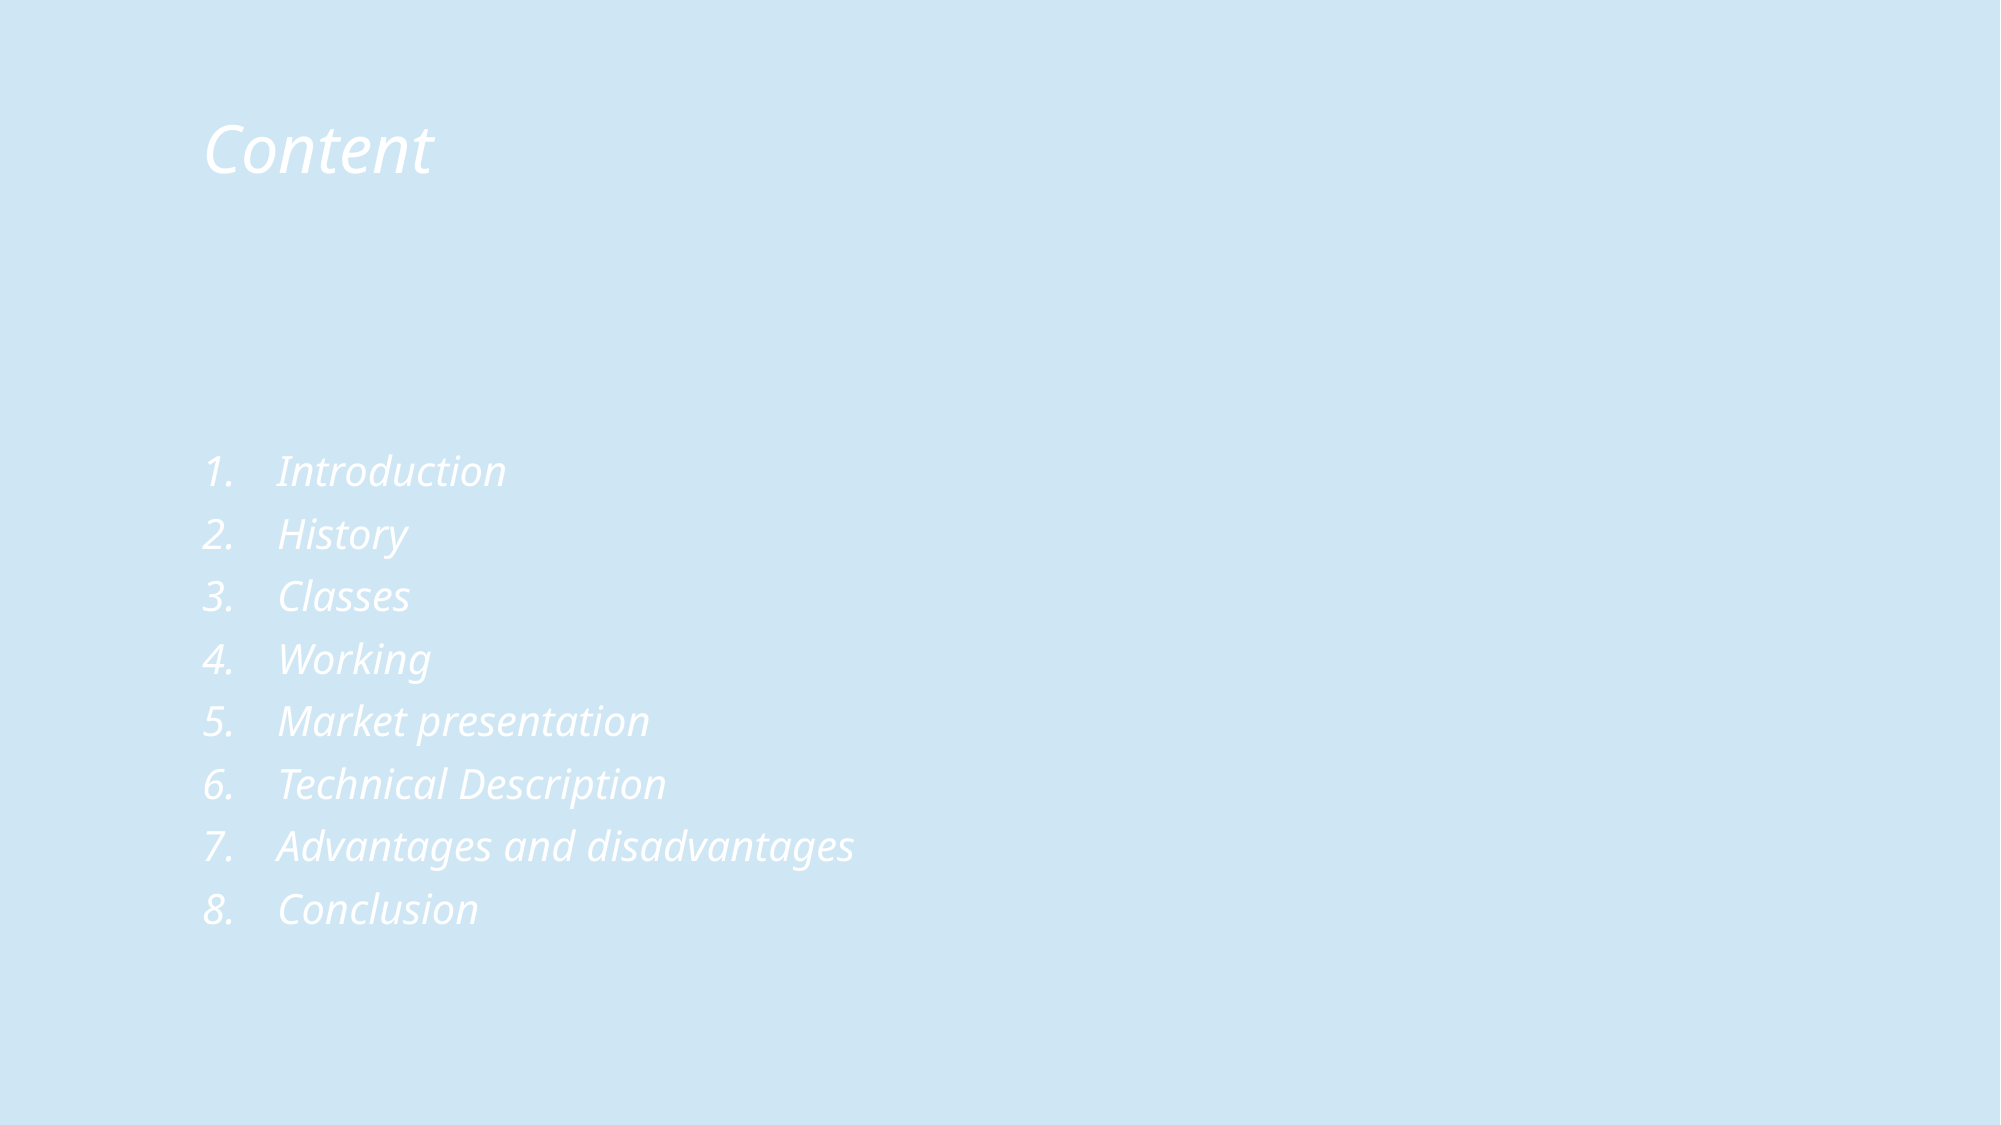

# Content
Introduction
History
Classes
Working
Market presentation
Technical Description
Advantages and disadvantages
Conclusion